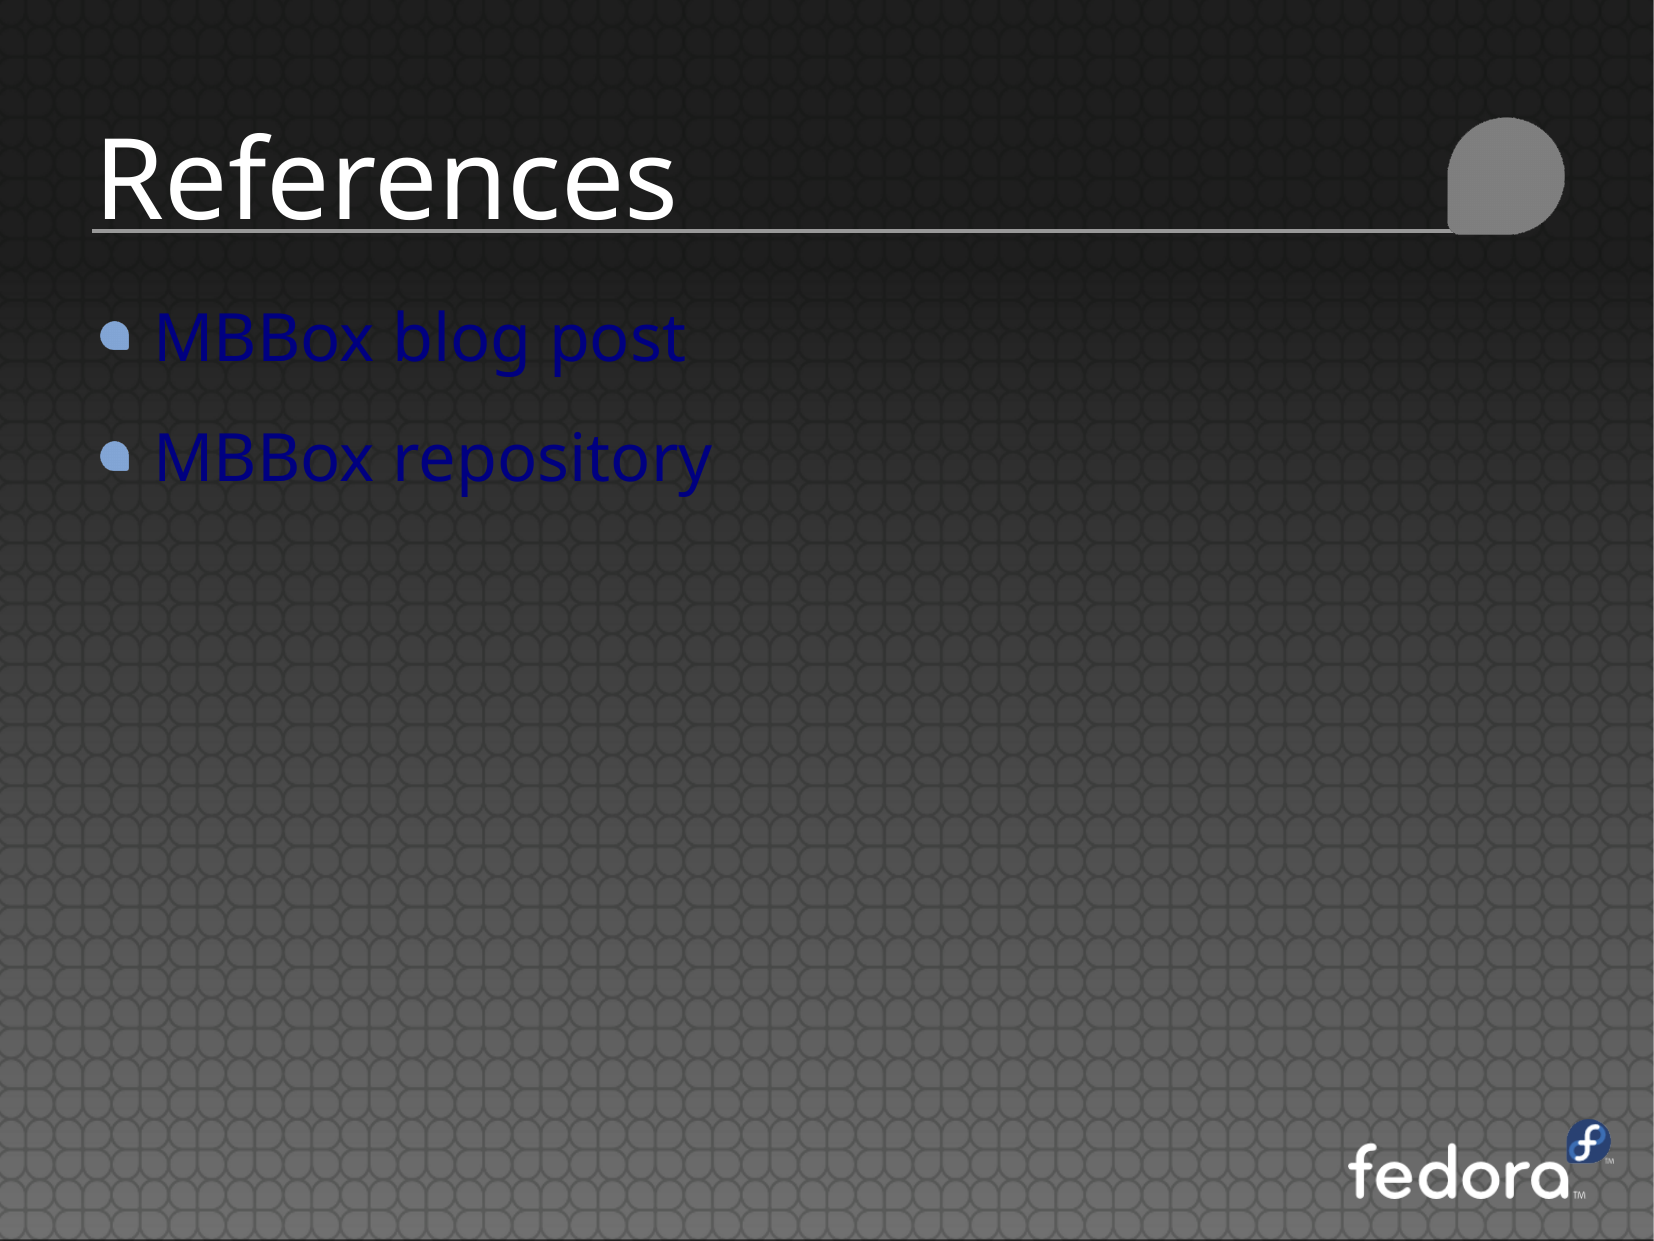

References
# MBBox blog post
MBBox repository